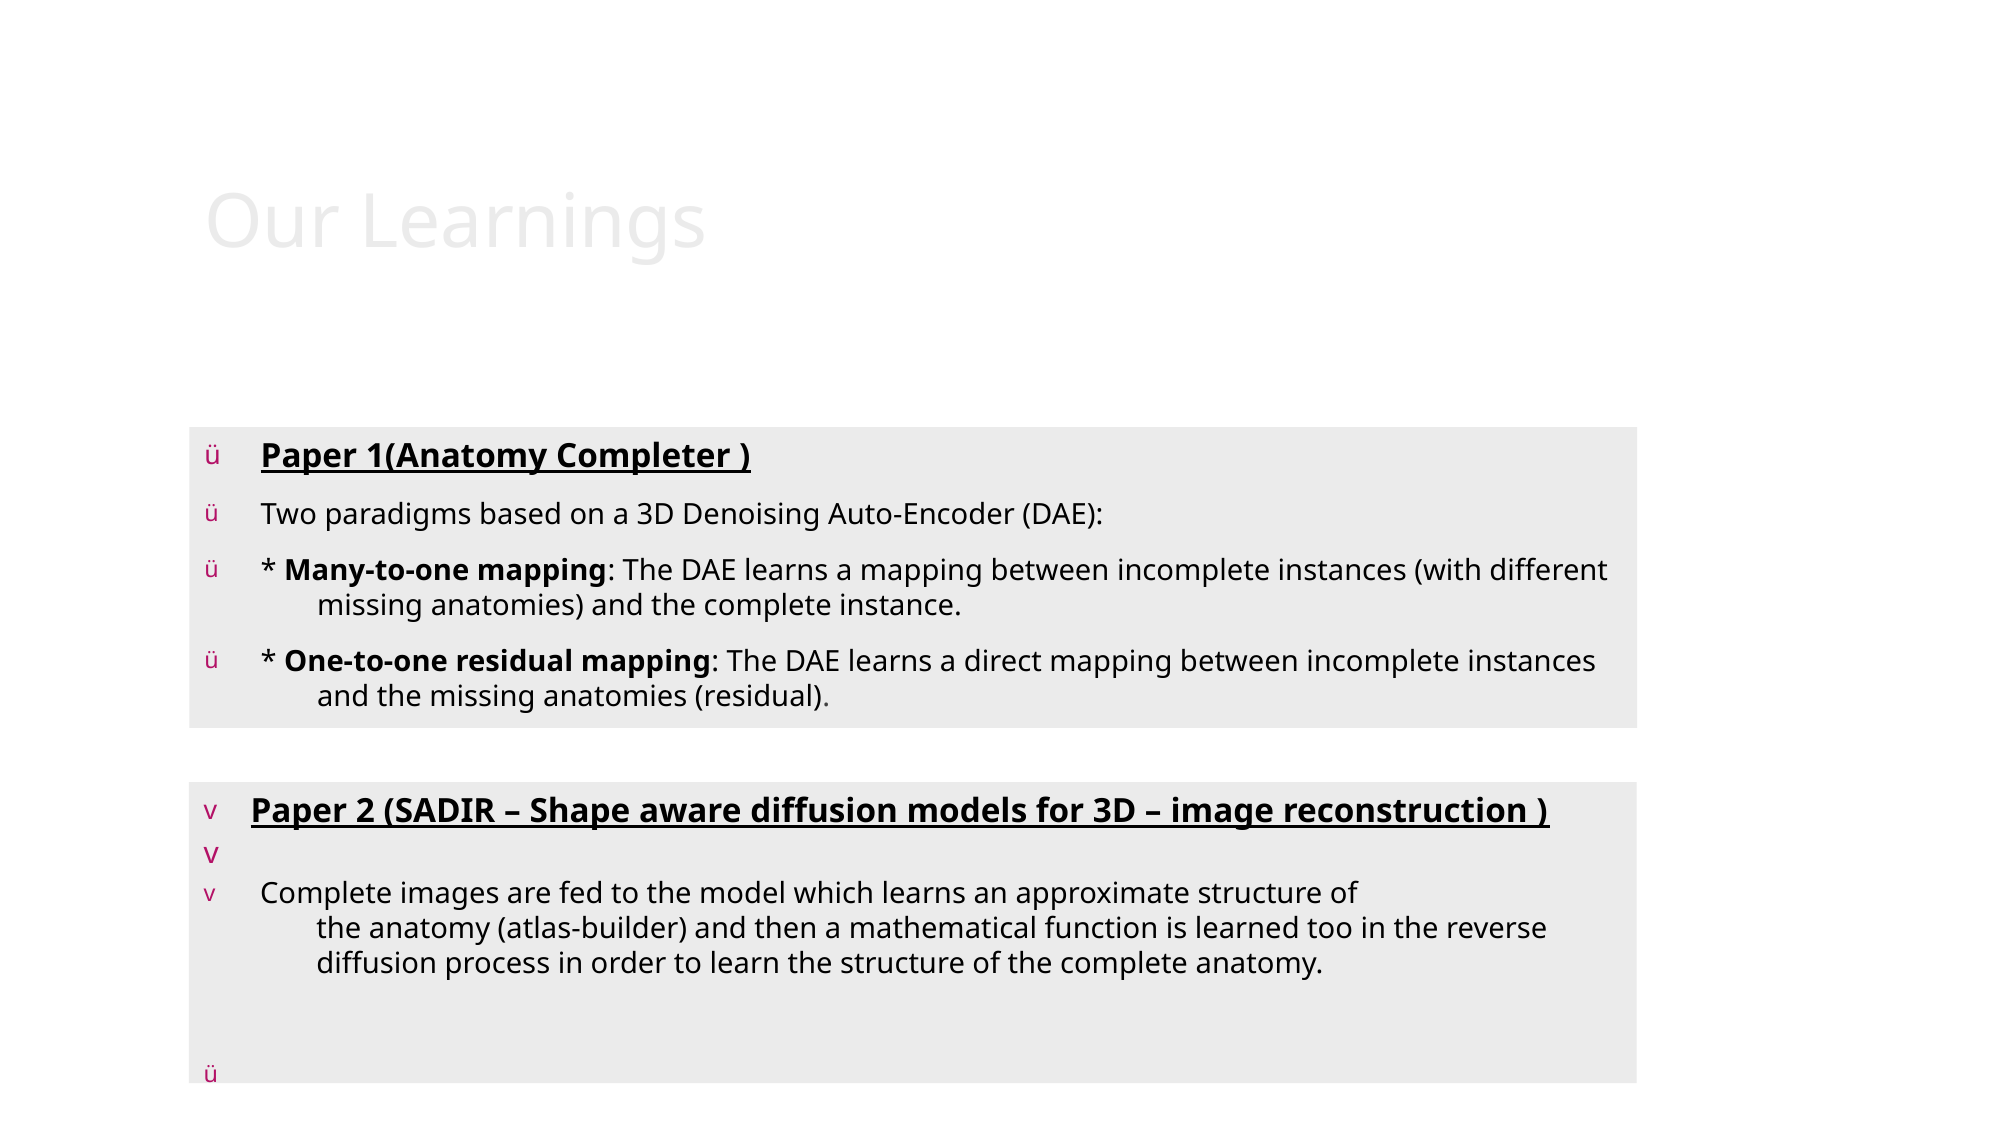

# Our Learnings
Paper 1(Anatomy Completer )
Two paradigms based on a 3D Denoising Auto-Encoder (DAE):
* Many-to-one mapping: The DAE learns a mapping between incomplete instances (with different missing anatomies) and the complete instance.
* One-to-one residual mapping: The DAE learns a direct mapping between incomplete instances and the missing anatomies (residual).
Paper 2 (SADIR – Shape aware diffusion models for 3D – image reconstruction )
Complete images are fed to the model which learns an approximate structure of the anatomy (atlas-builder) and then a mathematical function is learned too in the reverse diffusion process in order to learn the structure of the complete anatomy.